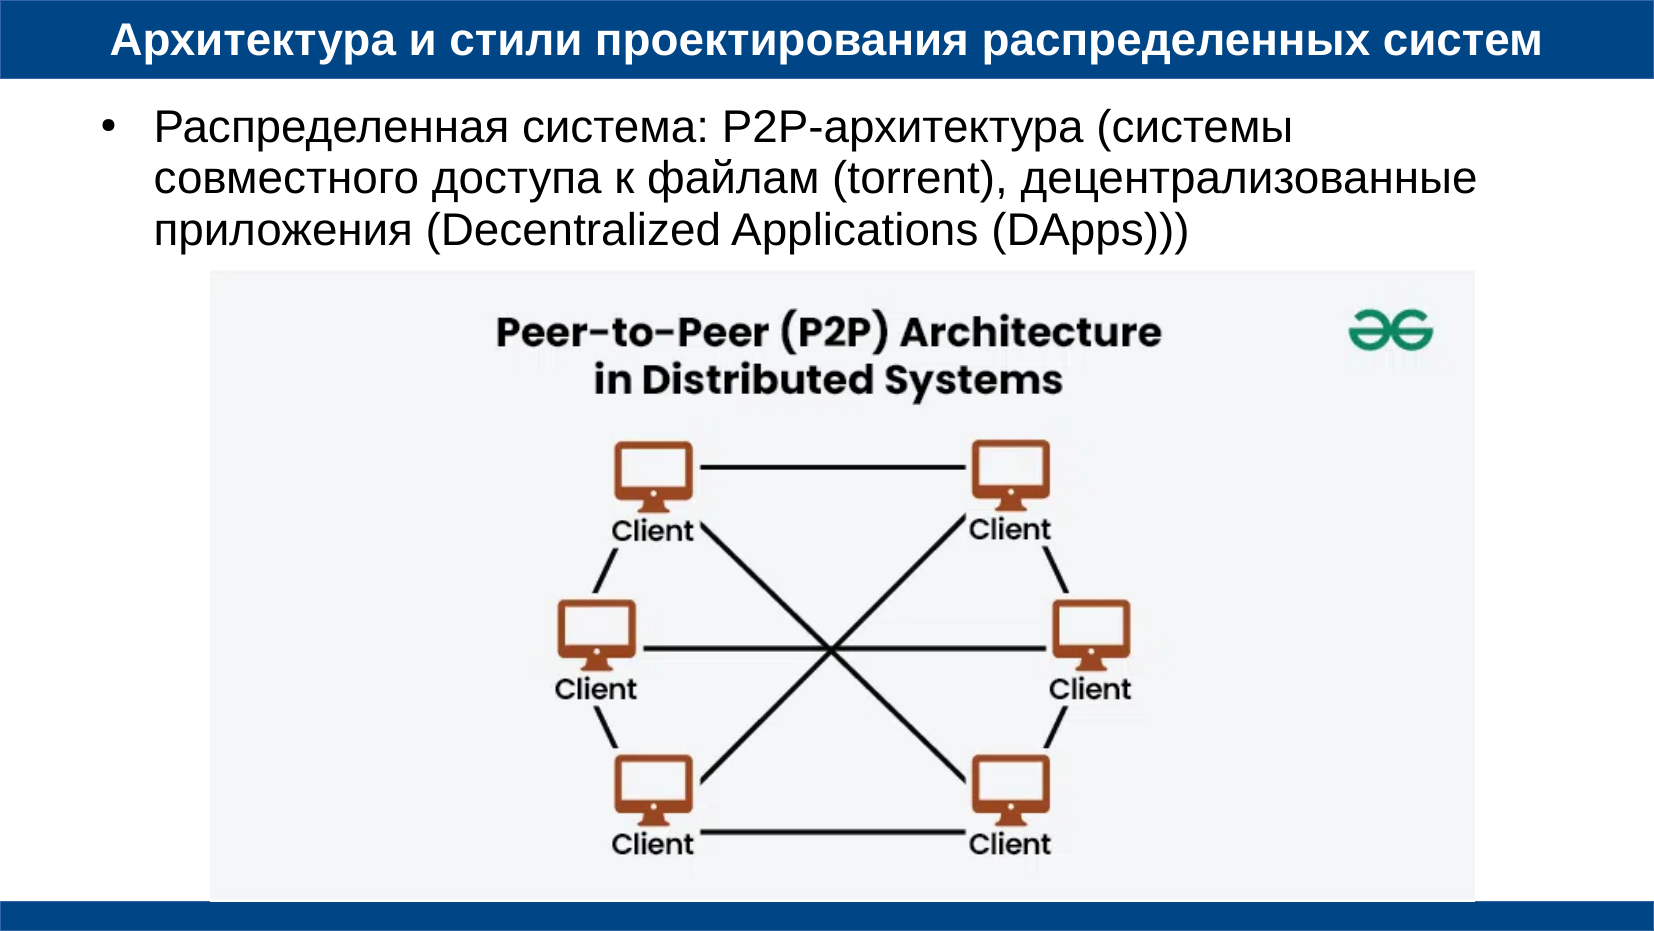

# Архитектура и стили проектирования распределенных систем
Распределенная система: P2P-архитектура (системы совместного доступа к файлам (torrent), децентрализованные приложения (Decentralized Applications (DApps)))